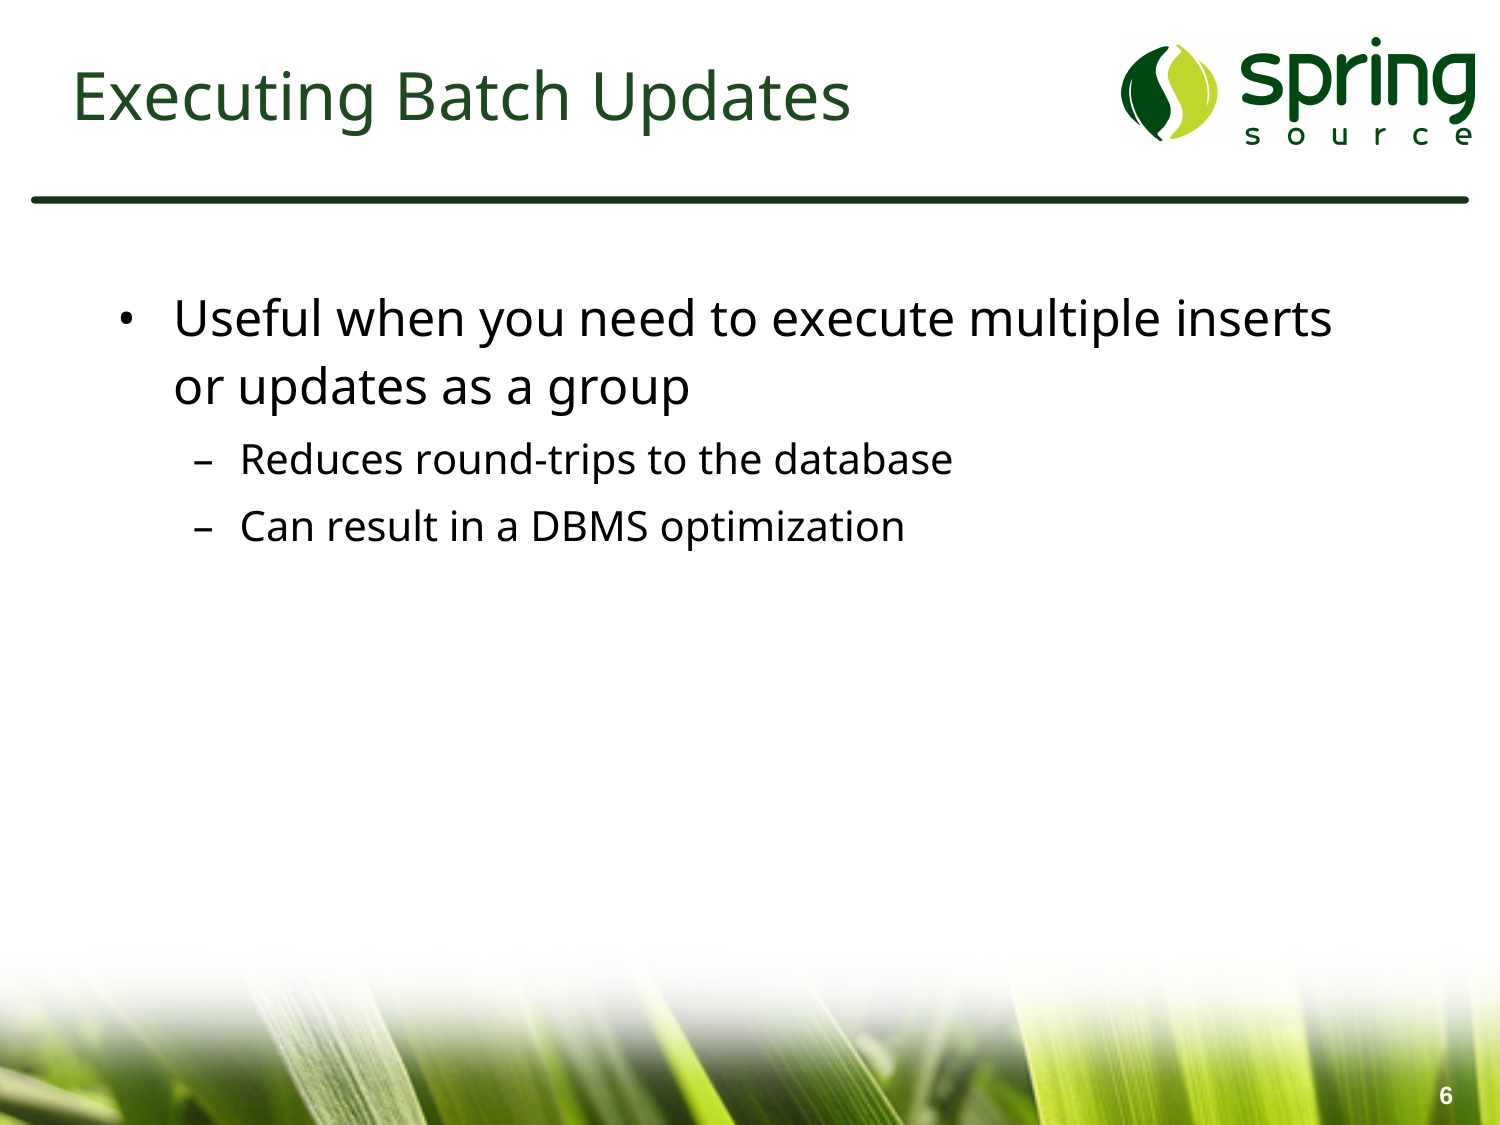

# Executing Batch Updates
Useful when you need to execute multiple inserts or updates as a group
Reduces round-trips to the database
Can result in a DBMS optimization